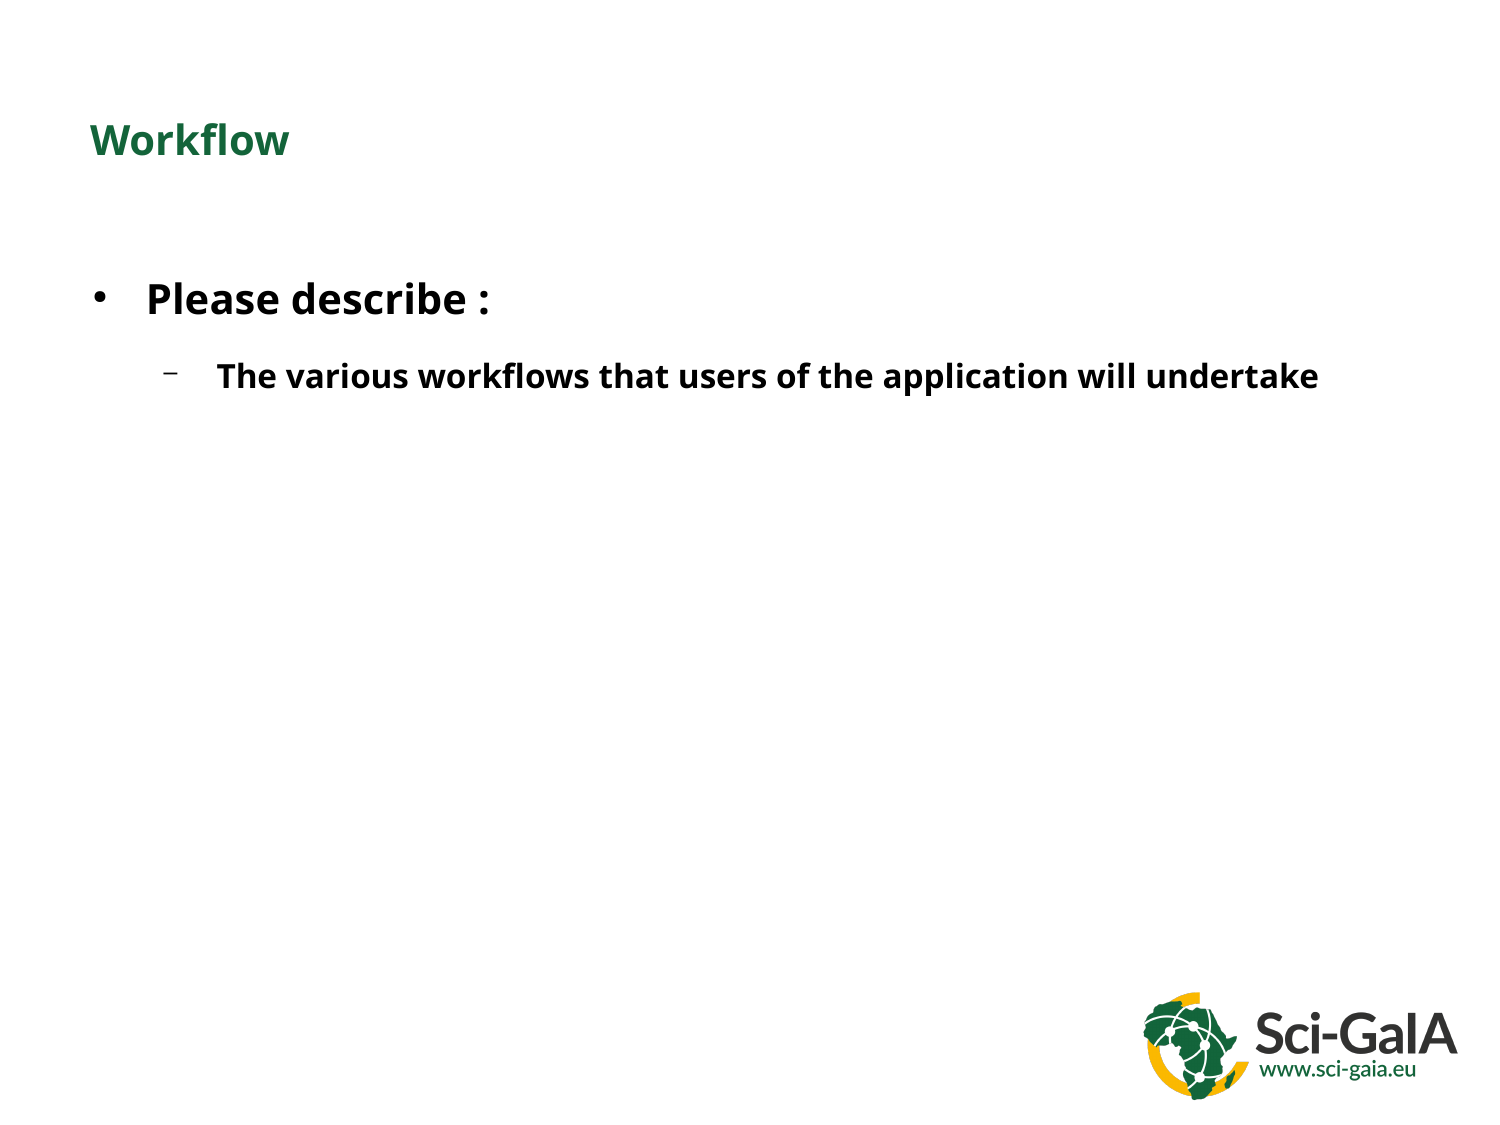

# Workflow
Please describe :
The various workflows that users of the application will undertake